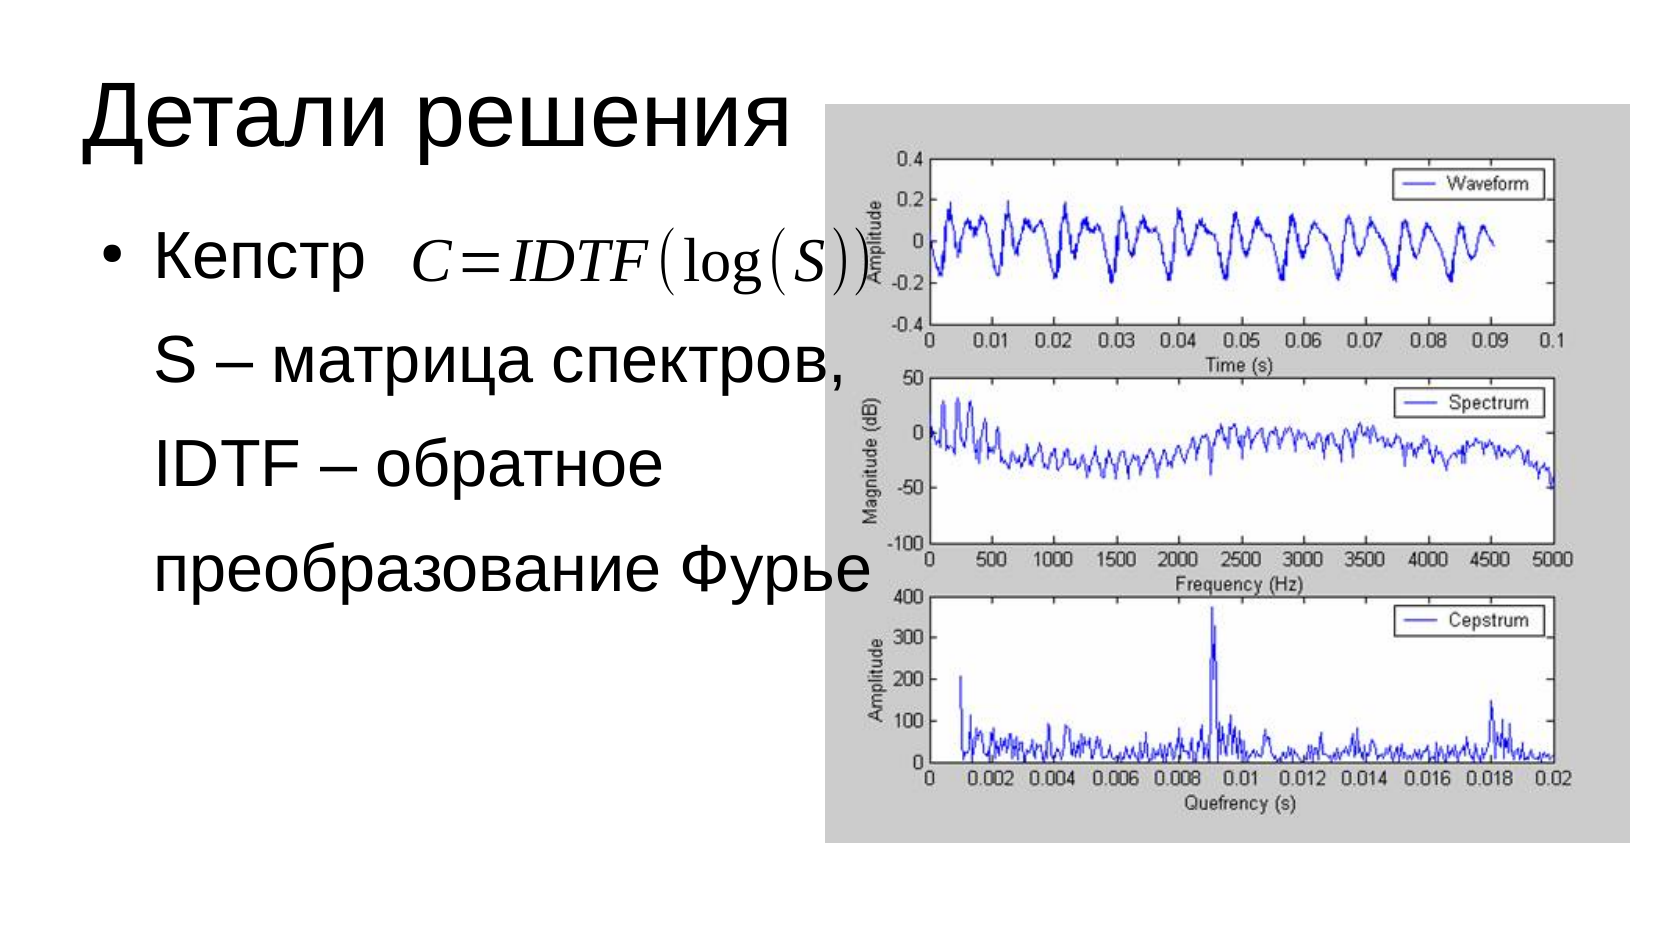

# Детали решения
Кепстр
S – матрица спектров,
IDTF – обратное
преобразование Фурье